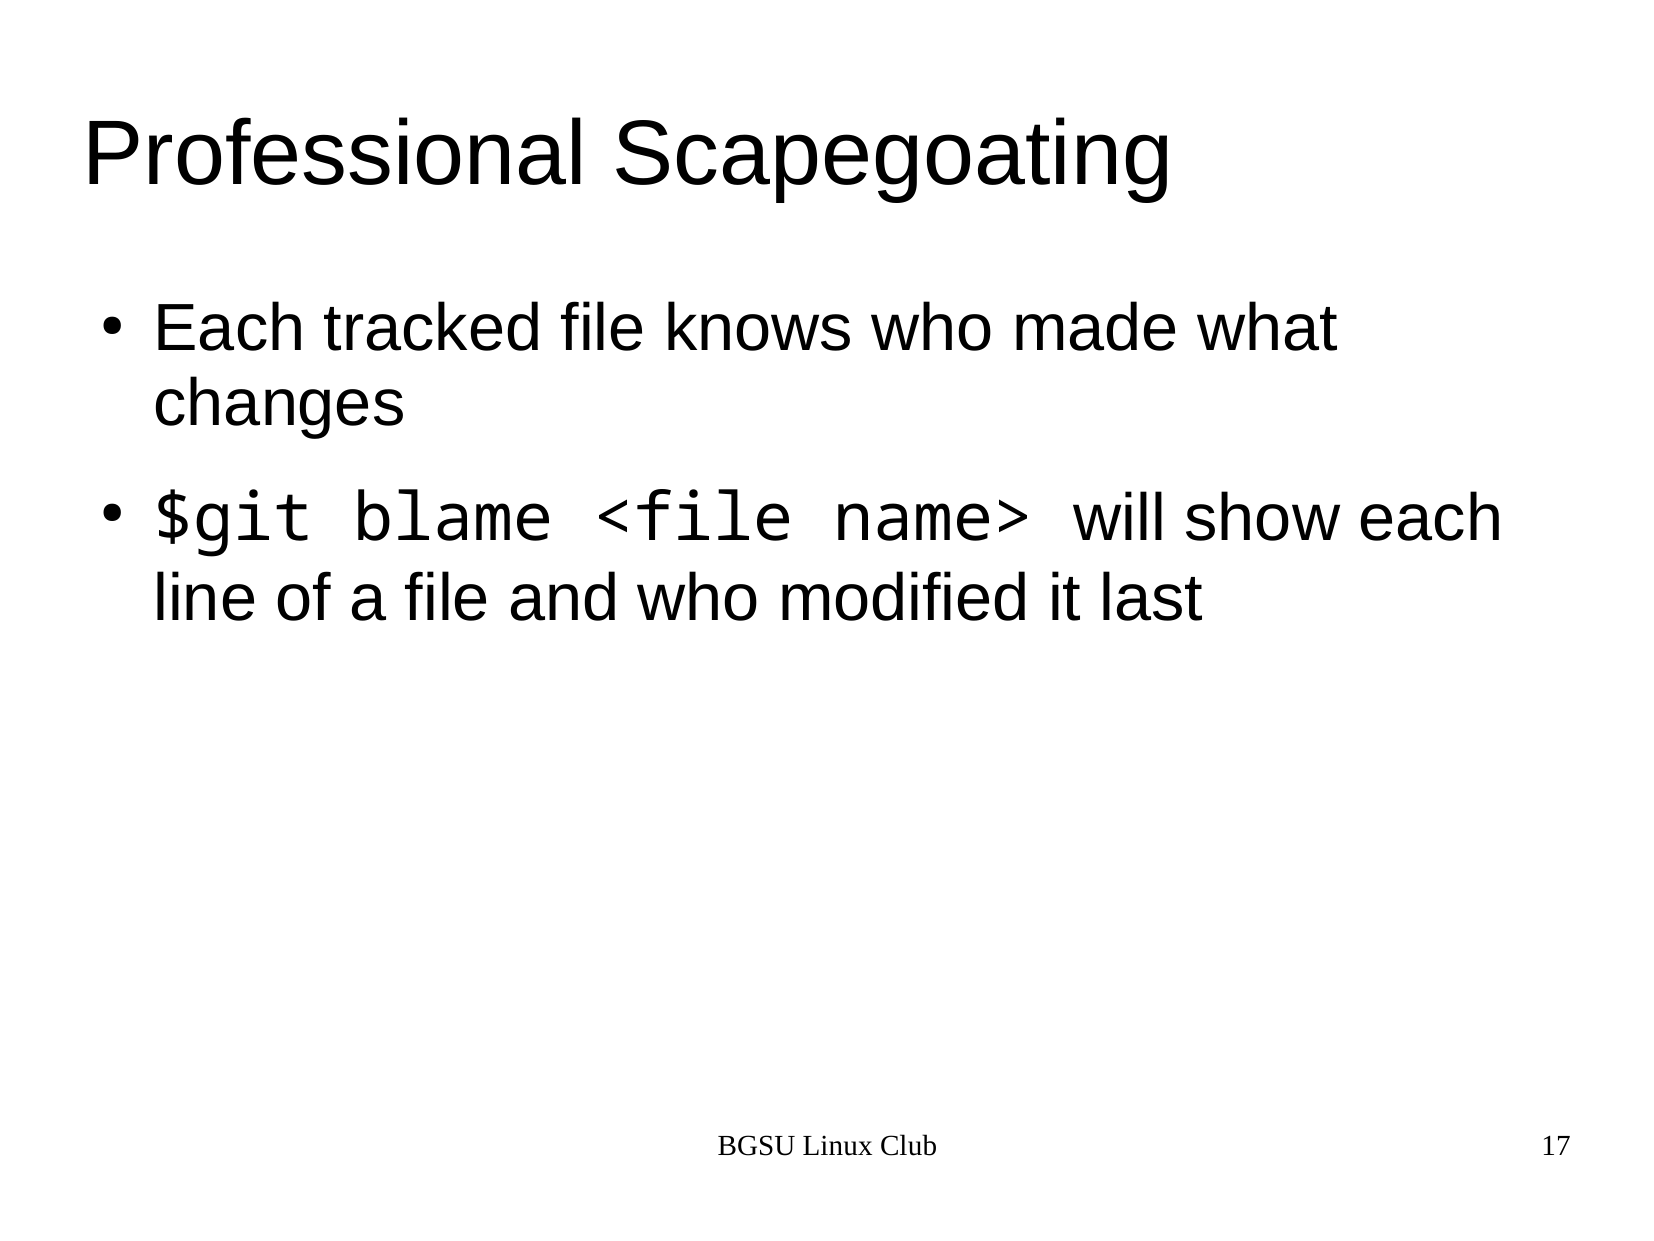

# Professional Scapegoating
Each tracked file knows who made what changes
$git blame <file name> will show each line of a file and who modified it last
BGSU Linux Club
17